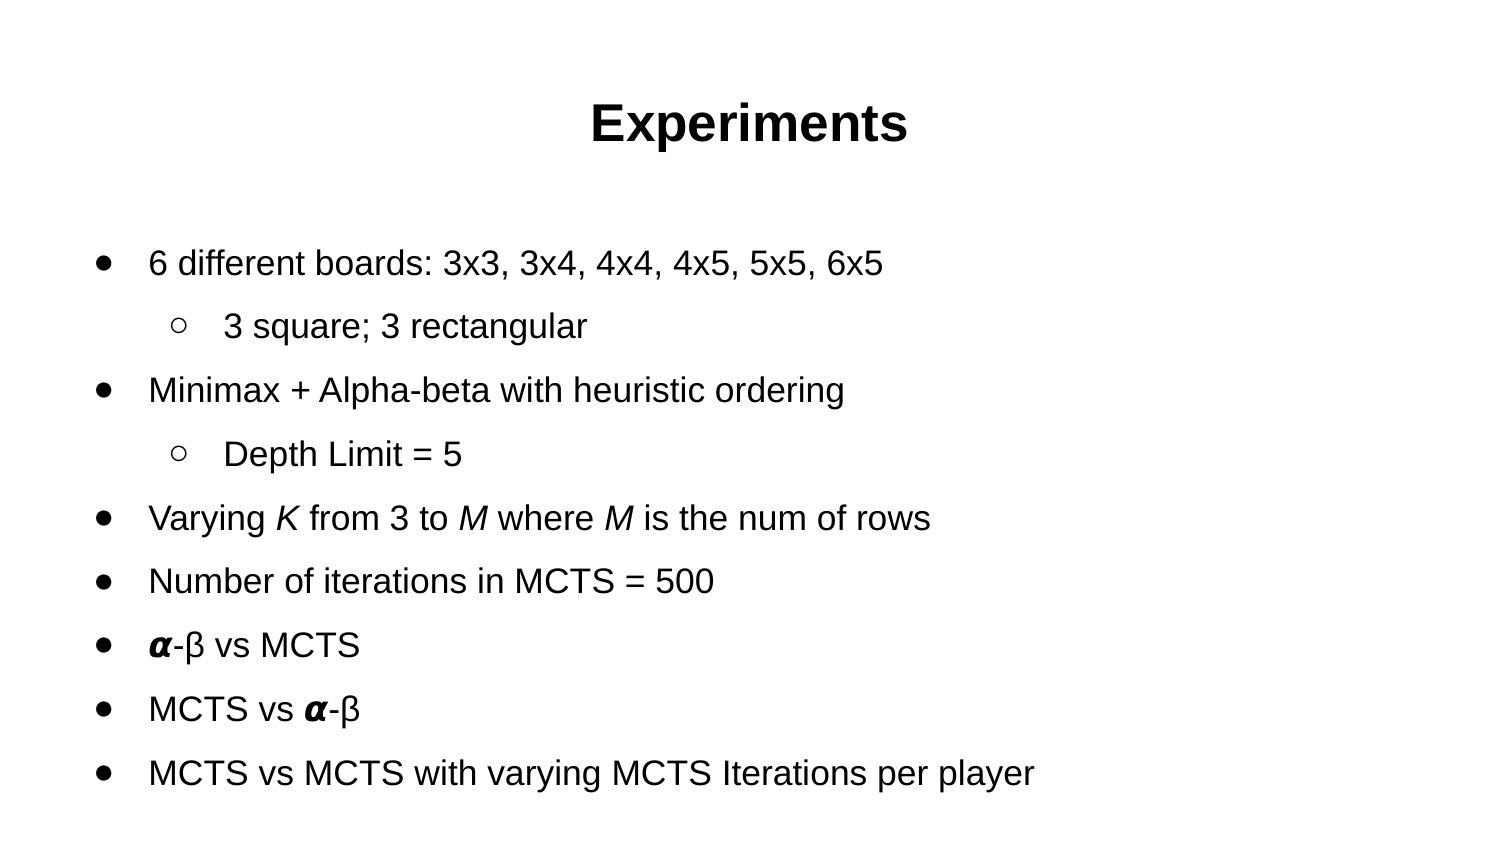

# Experiments
6 different boards: 3x3, 3x4, 4x4, 4x5, 5x5, 6x5
3 square; 3 rectangular
Minimax + Alpha-beta with heuristic ordering
Depth Limit = 5
Varying K from 3 to M where M is the num of rows
Number of iterations in MCTS = 500
𝞪-β vs MCTS
MCTS vs 𝞪-β
MCTS vs MCTS with varying MCTS Iterations per player